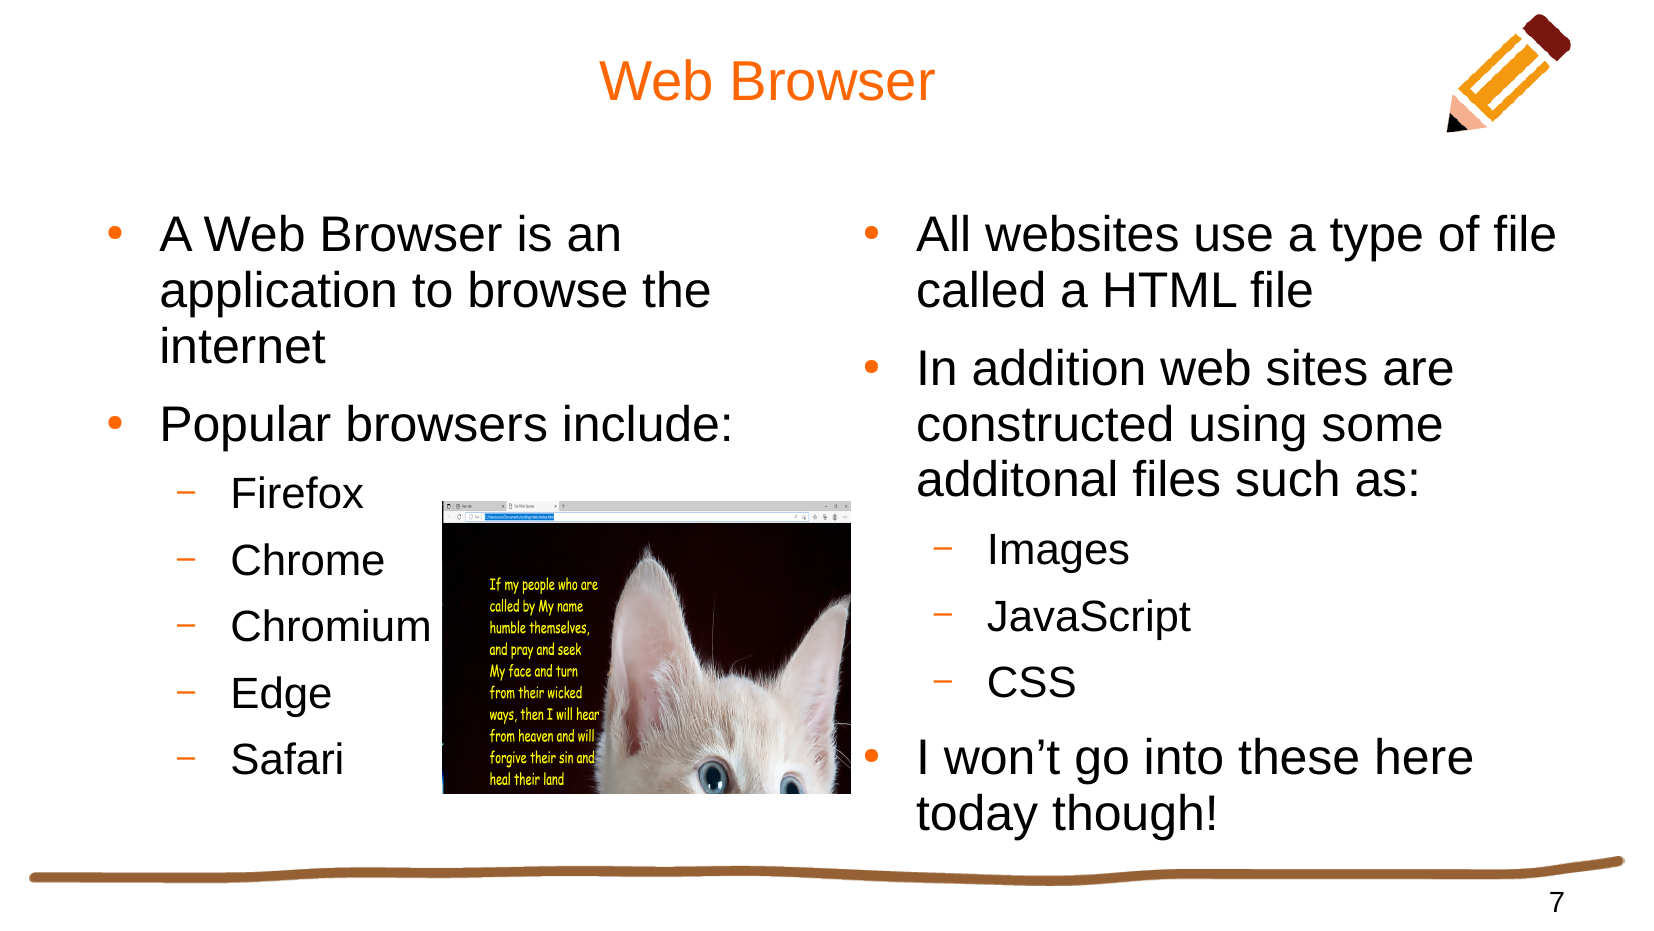

# Web Browser
A Web Browser is an application to browse the internet
Popular browsers include:
Firefox
Chrome
Chromium
Edge
Safari
All websites use a type of file called a HTML file
In addition web sites are constructed using some additonal files such as:
Images
JavaScript
CSS
I won’t go into these here today though!
7